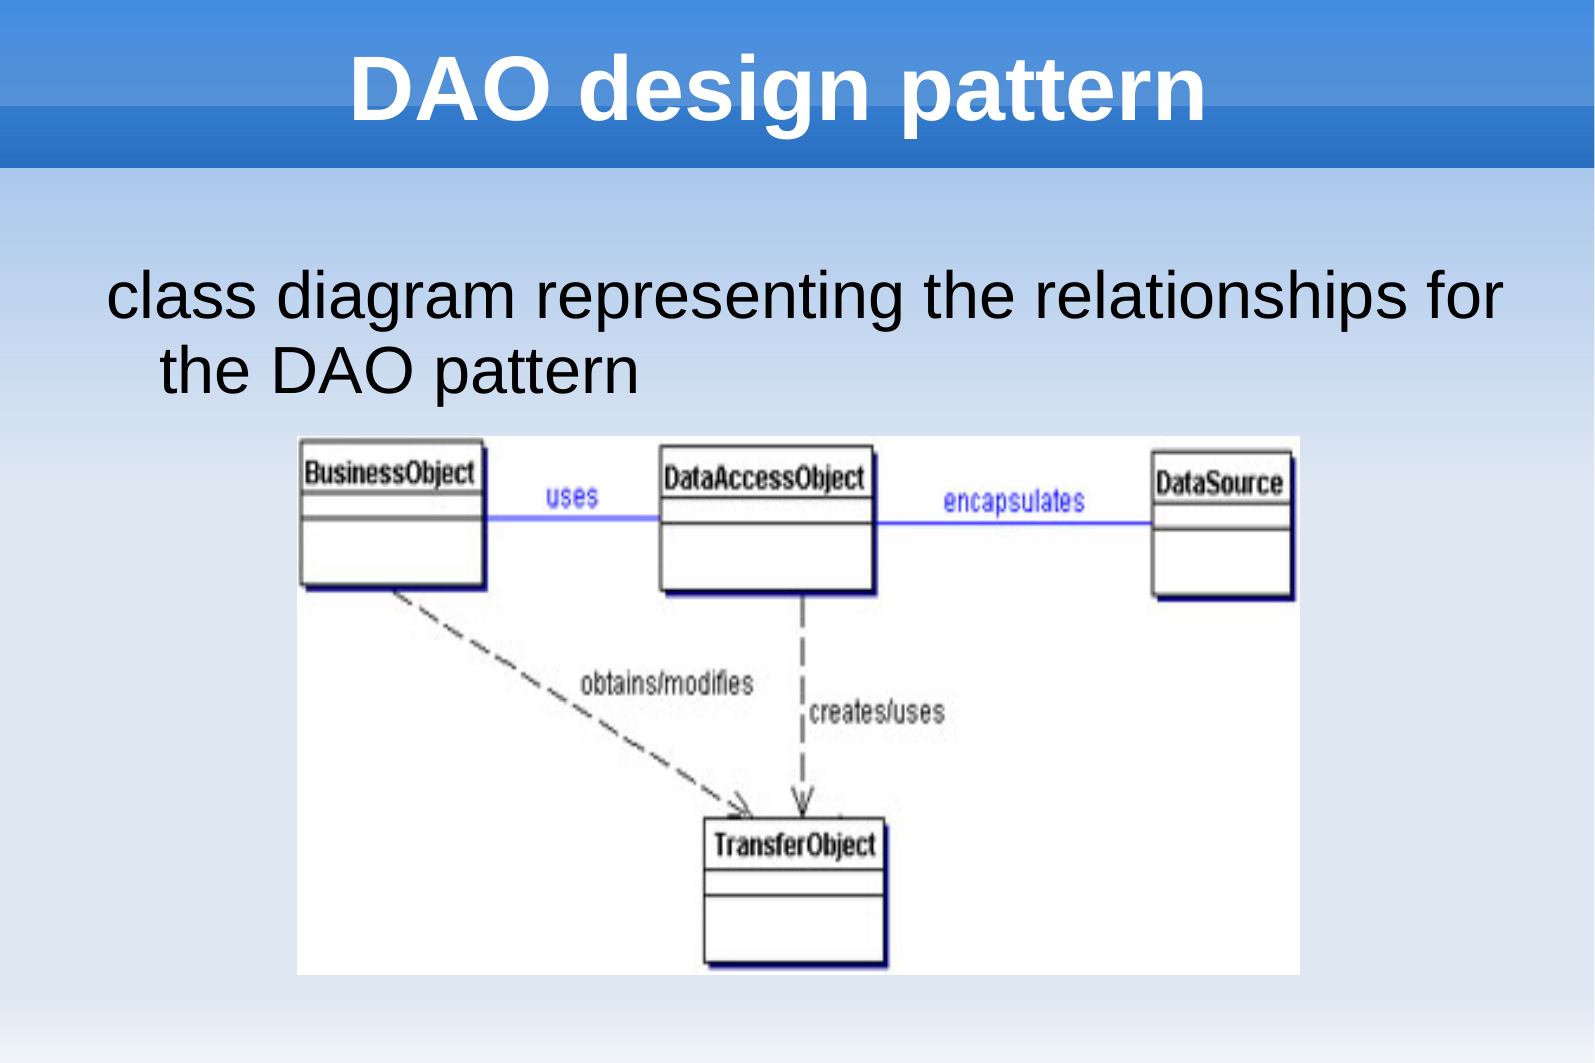

# DAO design pattern
class diagram representing the relationships for the DAO pattern